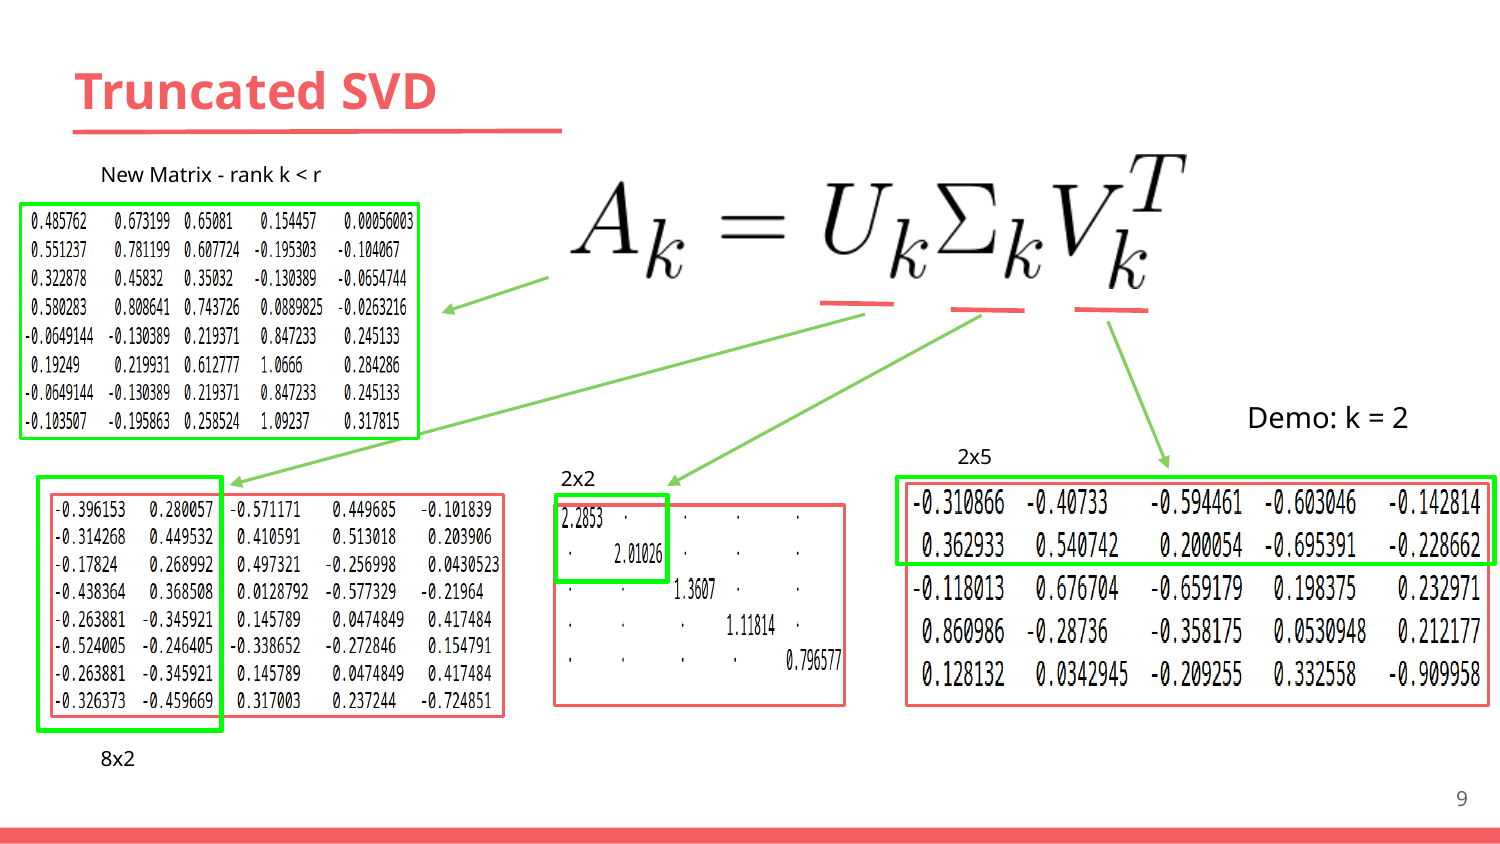

Truncated SVD
New Matrix - rank k < r
Demo: k = 2
2x5
2x2
8x2